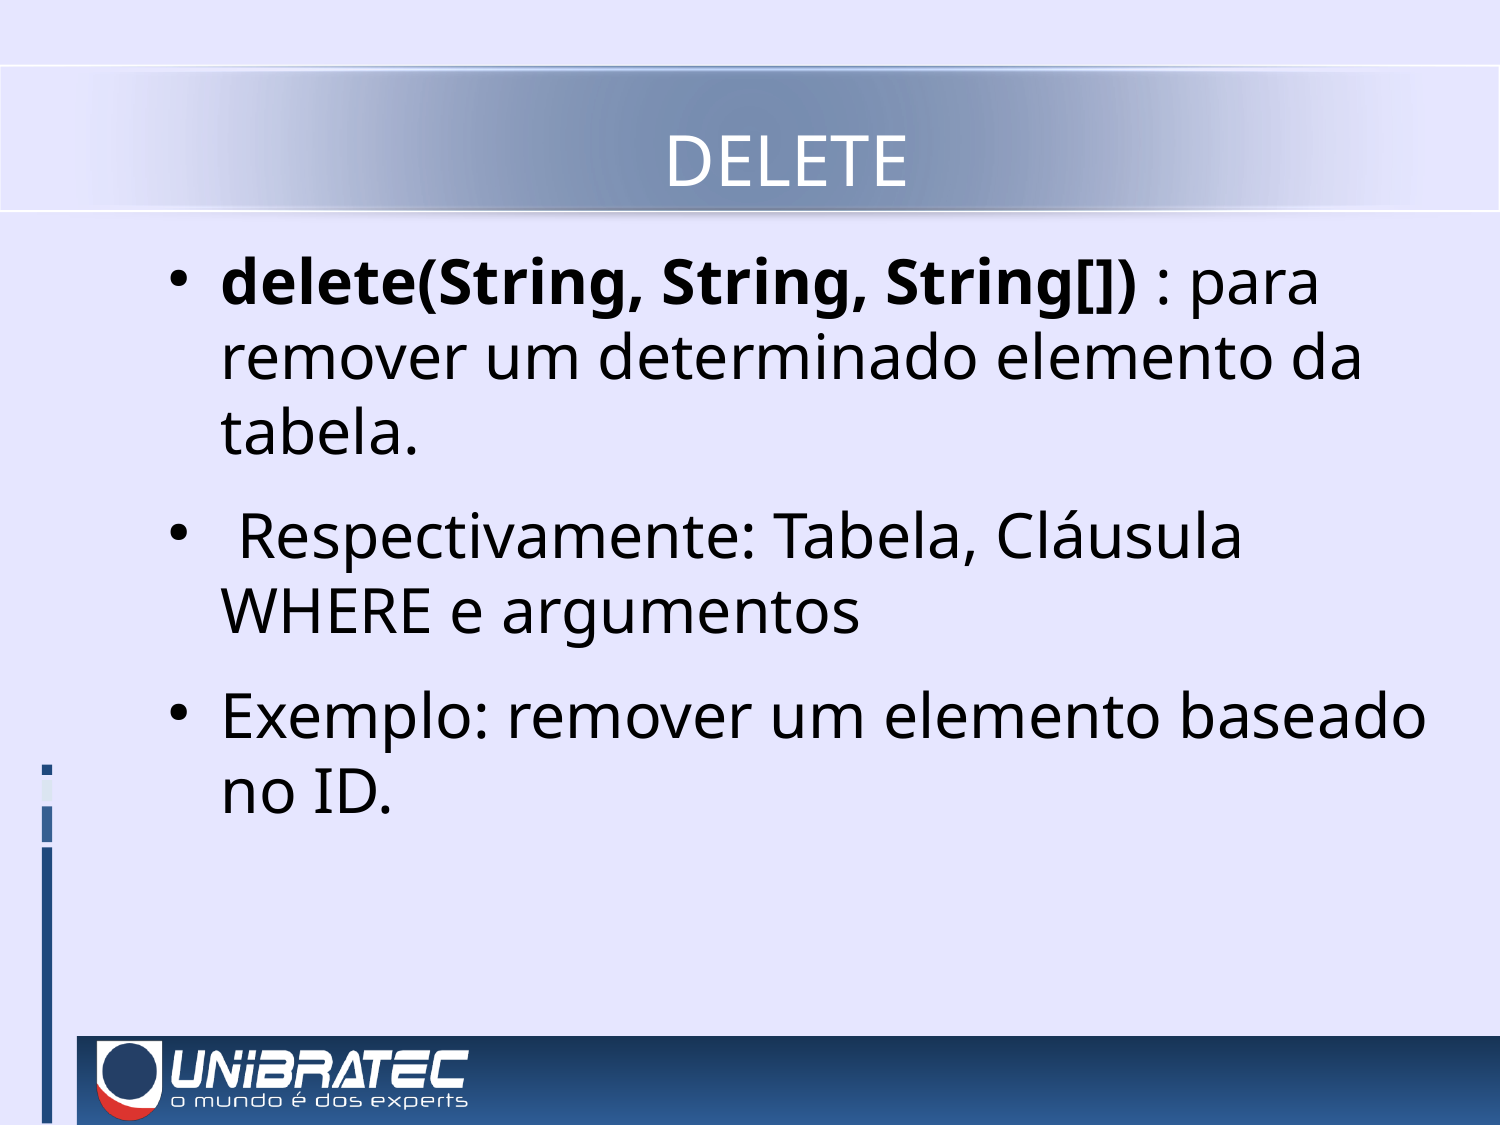

# DELETE
delete(String, String, String[]) : para remover um determinado elemento da tabela.
 Respectivamente: Tabela, Cláusula WHERE e argumentos
Exemplo: remover um elemento baseado no ID.